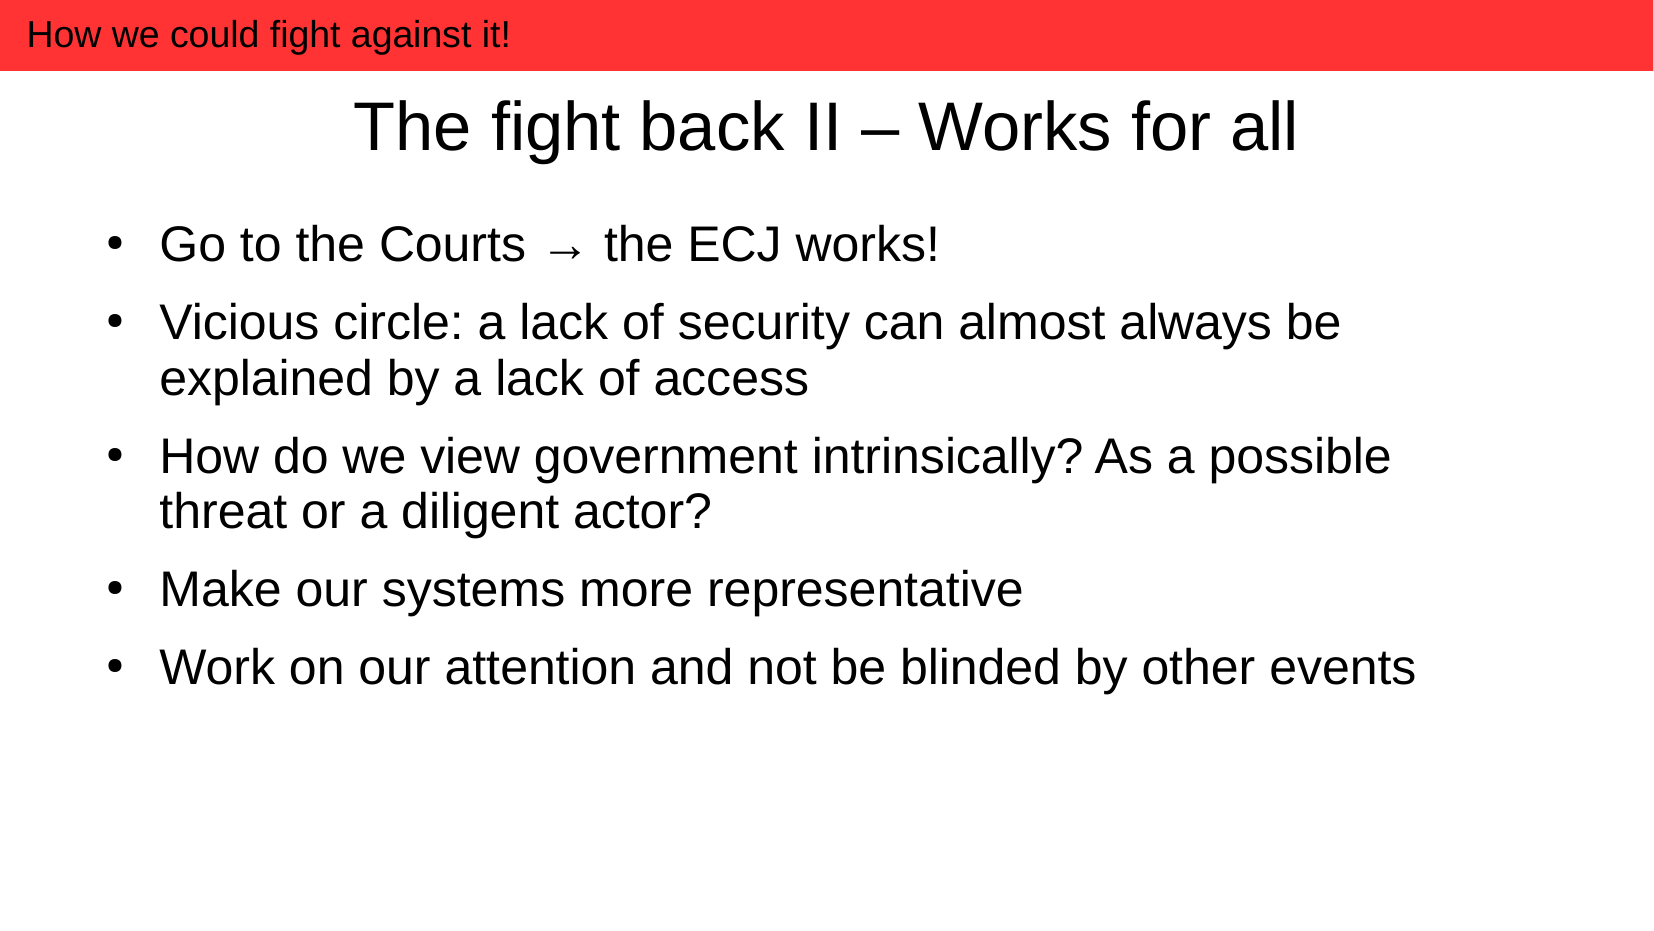

How we could fight against it!
# The fight back II – Works for all
Go to the Courts → the ECJ works!
Vicious circle: a lack of security can almost always be explained by a lack of access
How do we view government intrinsically? As a possible threat or a diligent actor?
Make our systems more representative
Work on our attention and not be blinded by other events